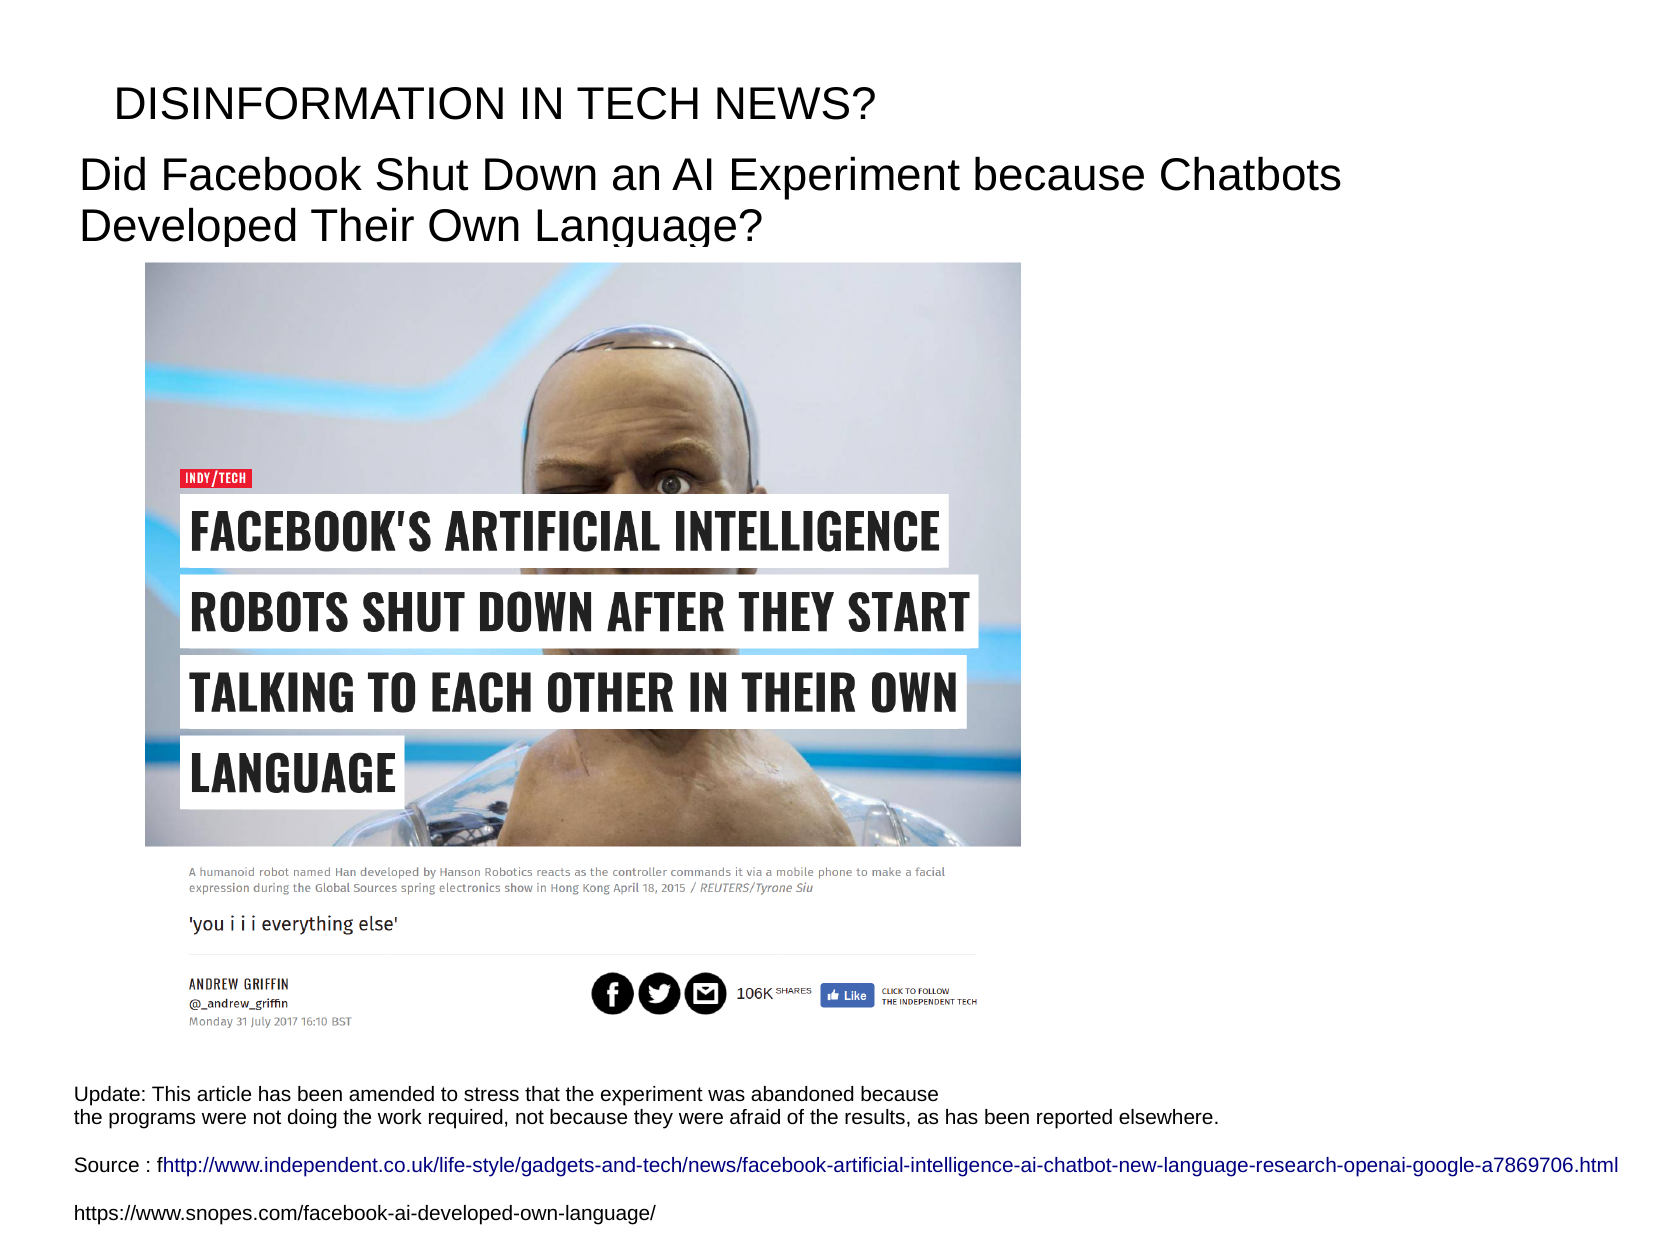

DISINFORMATION IN TECH NEWS?
Did Facebook Shut Down an AI Experiment because Chatbots
Developed Their Own Language?
Update: This article has been amended to stress that the experiment was abandoned because
the programs were not doing the work required, not because they were afraid of the results, as has been reported elsewhere.
Source : fhttp://www.independent.co.uk/life-style/gadgets-and-tech/news/facebook-artificial-intelligence-ai-chatbot-new-language-research-openai-google-a7869706.html
https://www.snopes.com/facebook-ai-developed-own-language/